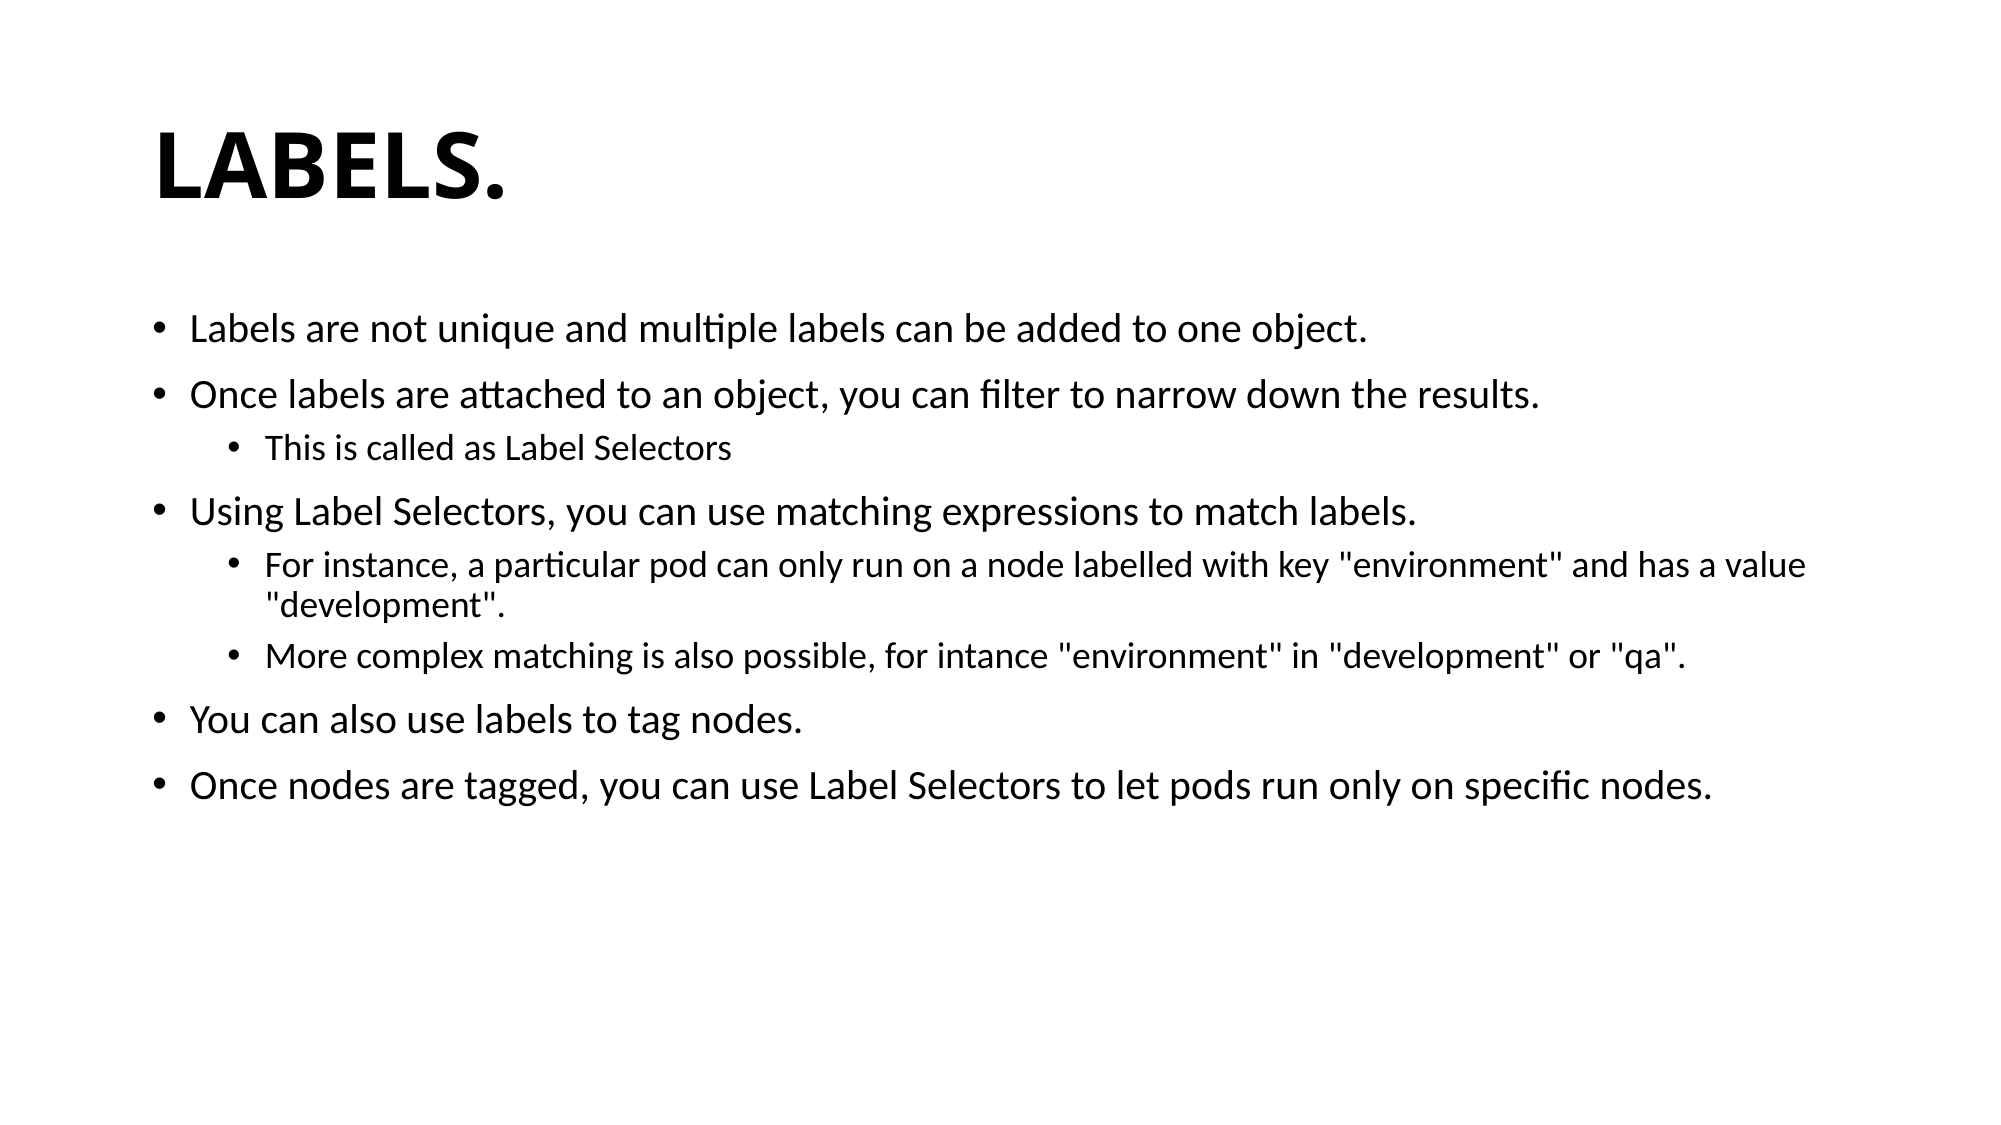

# LABELS.
Labels are not unique and multiple labels can be added to one object.
Once labels are attached to an object, you can filter to narrow down the results.
This is called as Label Selectors
Using Label Selectors, you can use matching expressions to match labels.
For instance, a particular pod can only run on a node labelled with key "environment" and has a value "development".
More complex matching is also possible, for intance "environment" in "development" or "qa".
You can also use labels to tag nodes.
Once nodes are tagged, you can use Label Selectors to let pods run only on specific nodes.